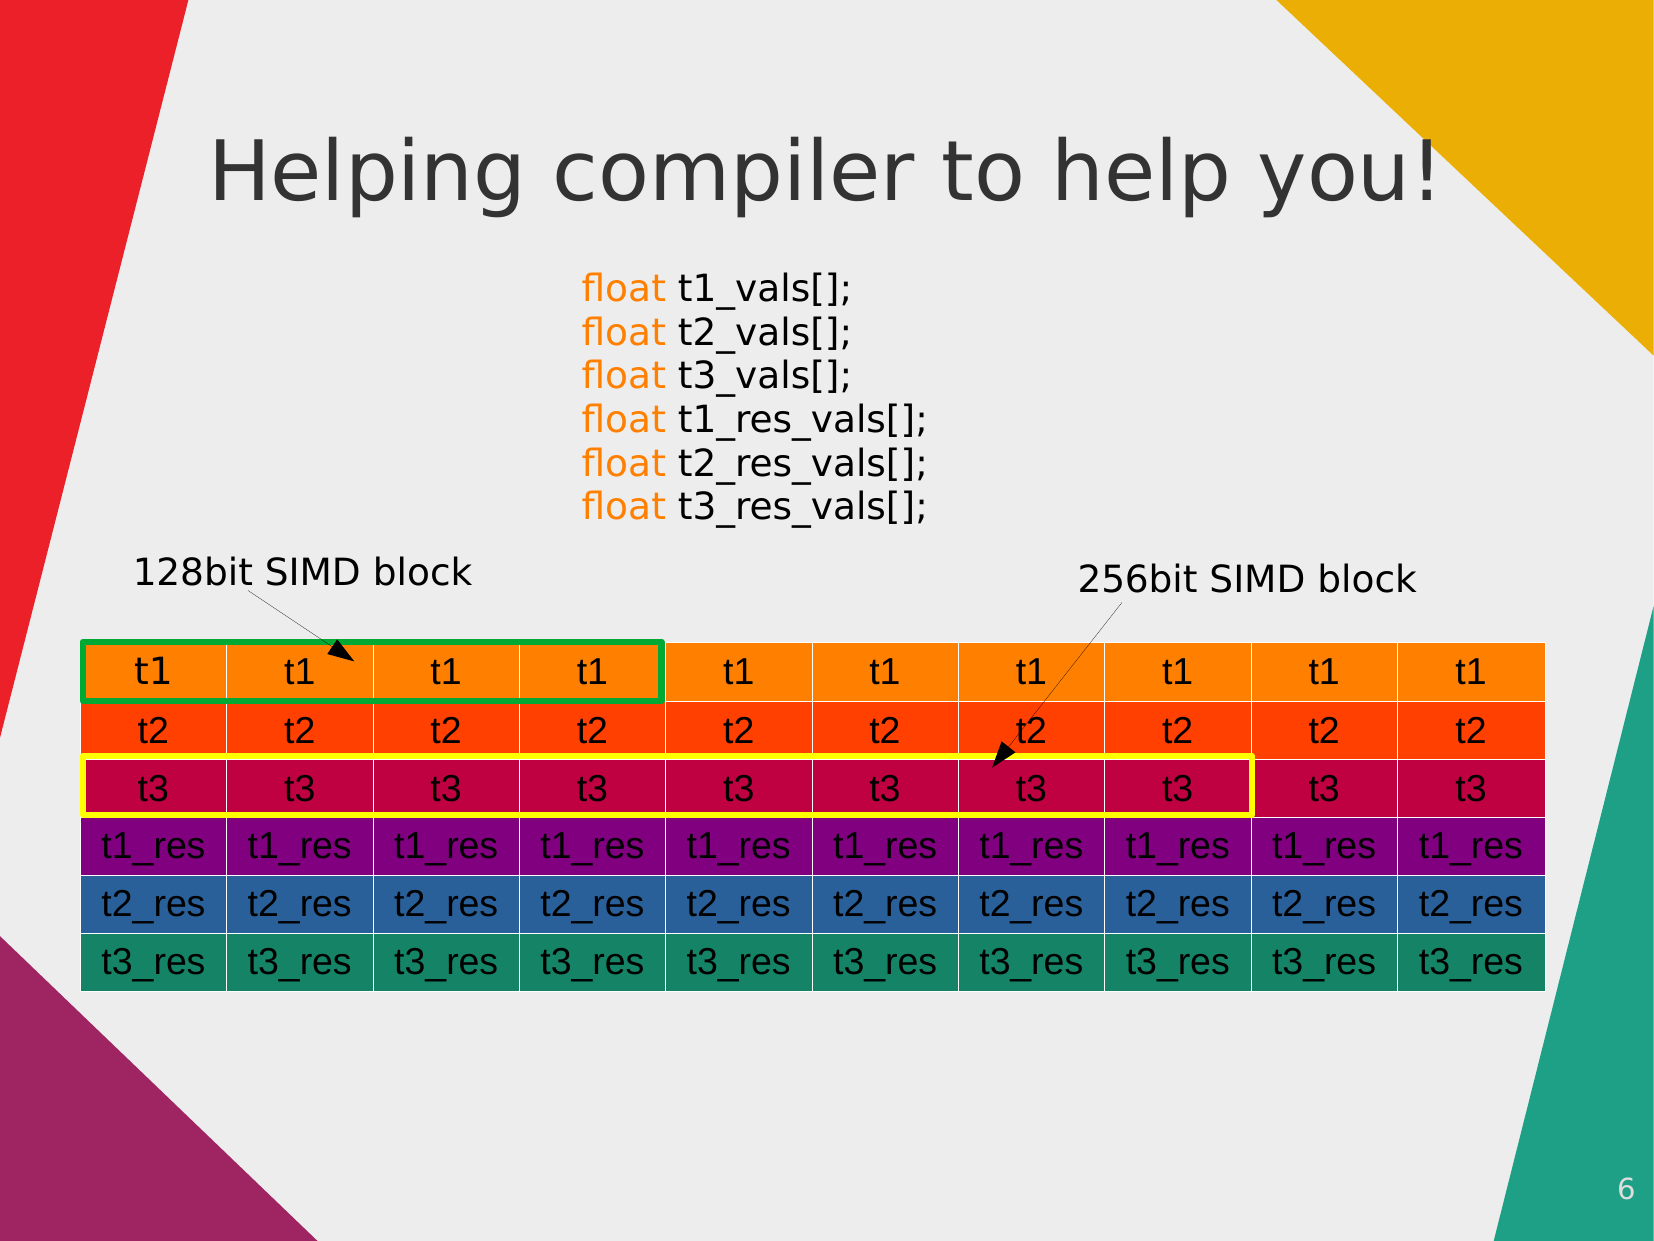

# Helping compiler to help you!
float t1_vals[];
float t2_vals[];
float t3_vals[];
float t1_res_vals[];
float t2_res_vals[];
float t3_res_vals[];
128bit SIMD block
256bit SIMD block
| t1 | t1 | t1 | t1 | t1 | t1 | t1 | t1 | t1 | t1 |
| --- | --- | --- | --- | --- | --- | --- | --- | --- | --- |
| t2 | t2 | t2 | t2 | t2 | t2 | t2 | t2 | t2 | t2 |
| t3 | t3 | t3 | t3 | t3 | t3 | t3 | t3 | t3 | t3 |
| t1\_res | t1\_res | t1\_res | t1\_res | t1\_res | t1\_res | t1\_res | t1\_res | t1\_res | t1\_res |
| t2\_res | t2\_res | t2\_res | t2\_res | t2\_res | t2\_res | t2\_res | t2\_res | t2\_res | t2\_res |
| t3\_res | t3\_res | t3\_res | t3\_res | t3\_res | t3\_res | t3\_res | t3\_res | t3\_res | t3\_res |
6